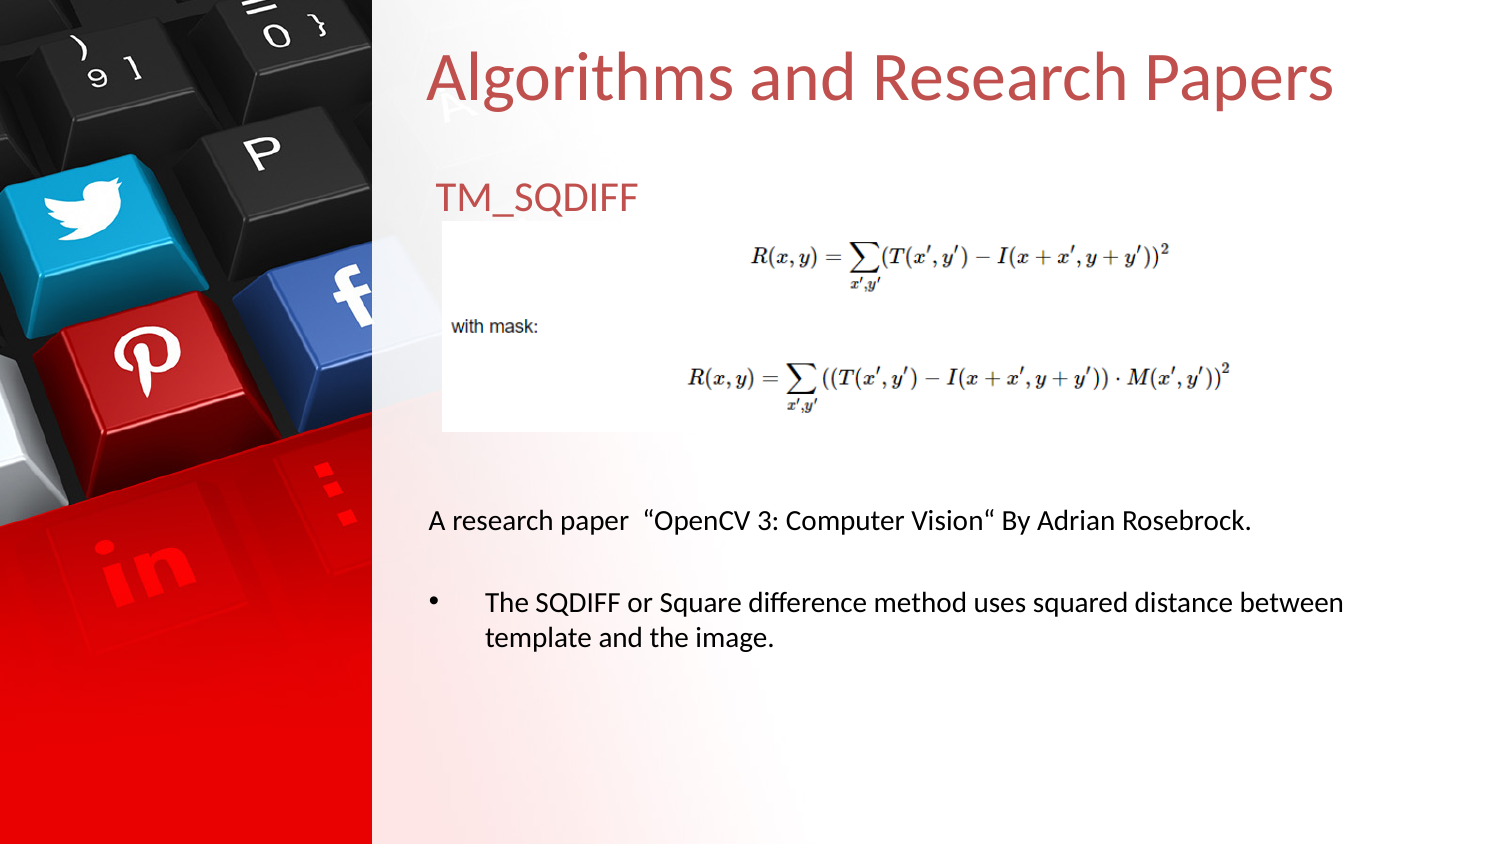

Algorithms and Research Papers
TM_SQDIFF
A research paper “OpenCV 3: Computer Vision“ By Adrian Rosebrock.
The SQDIFF or Square difference method uses squared distance between template and the image.